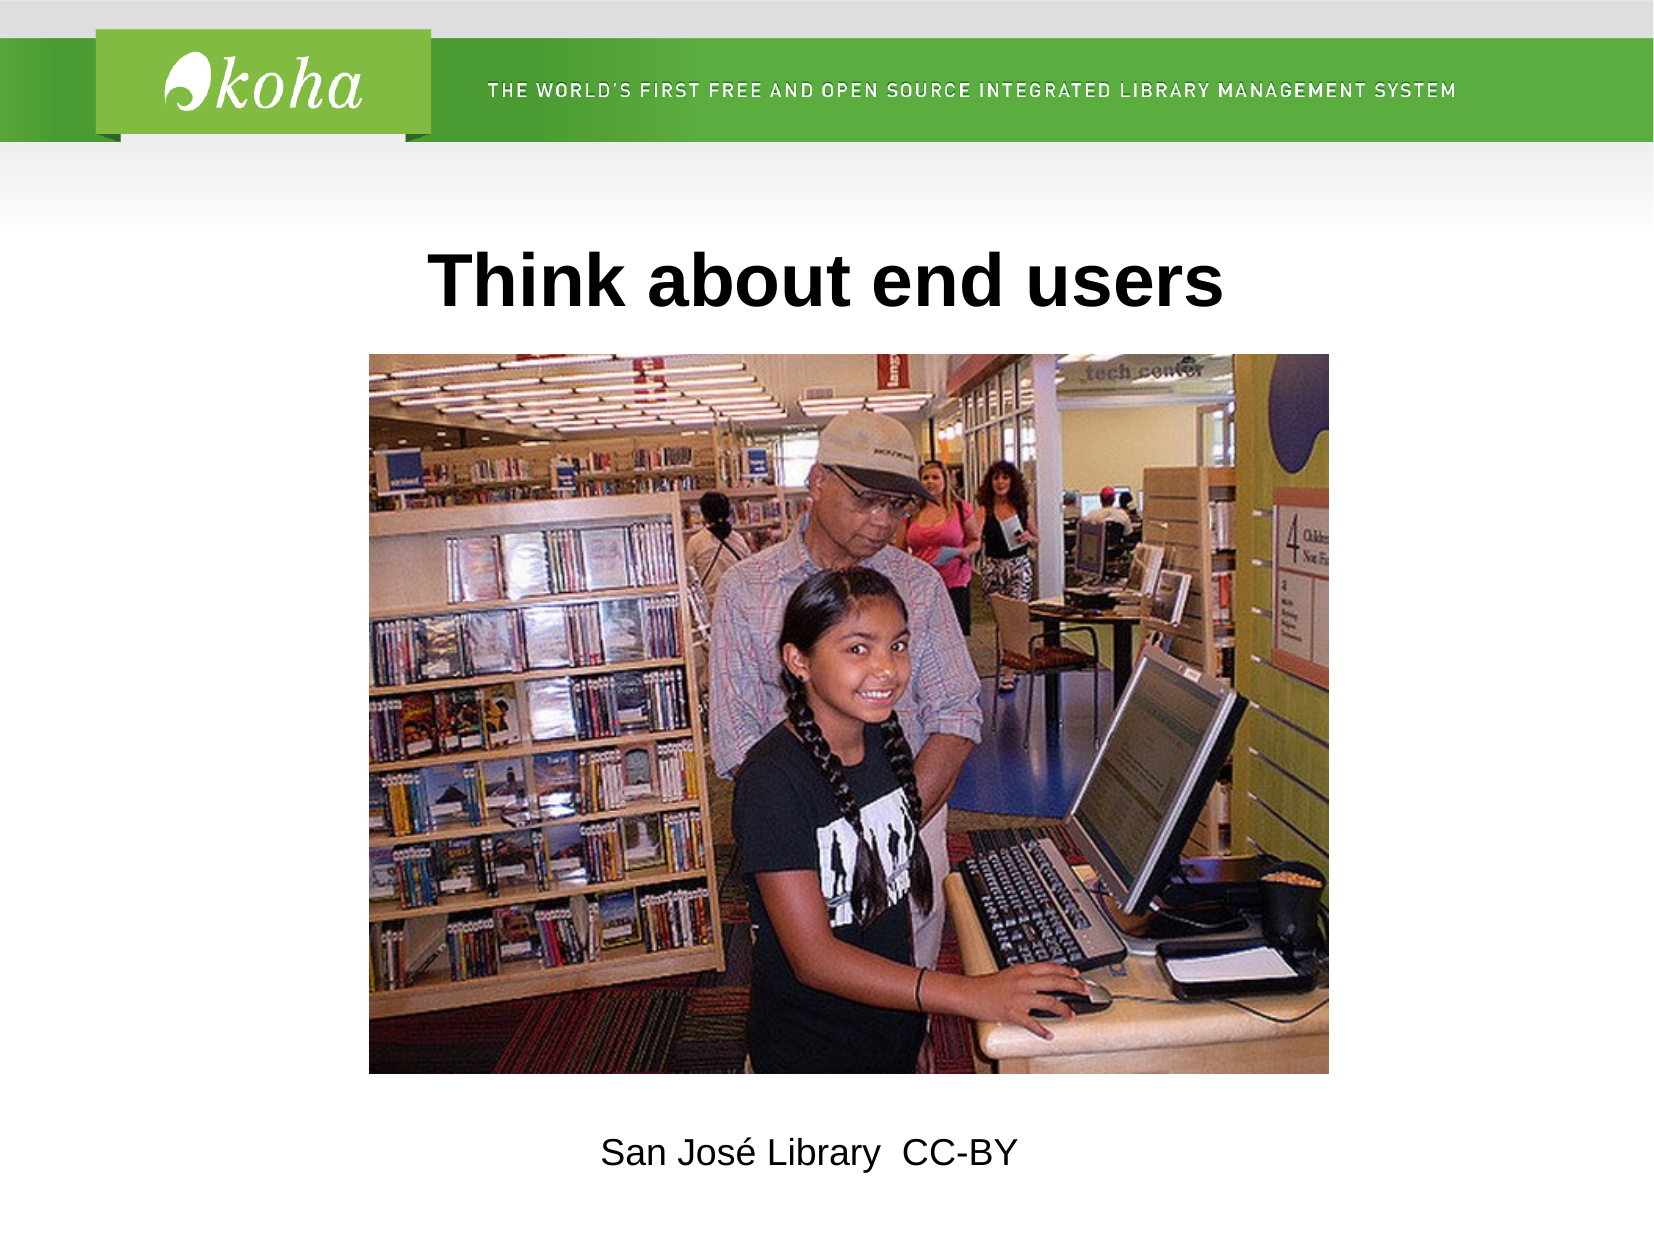

# Think about end users
San José Library CC-BY